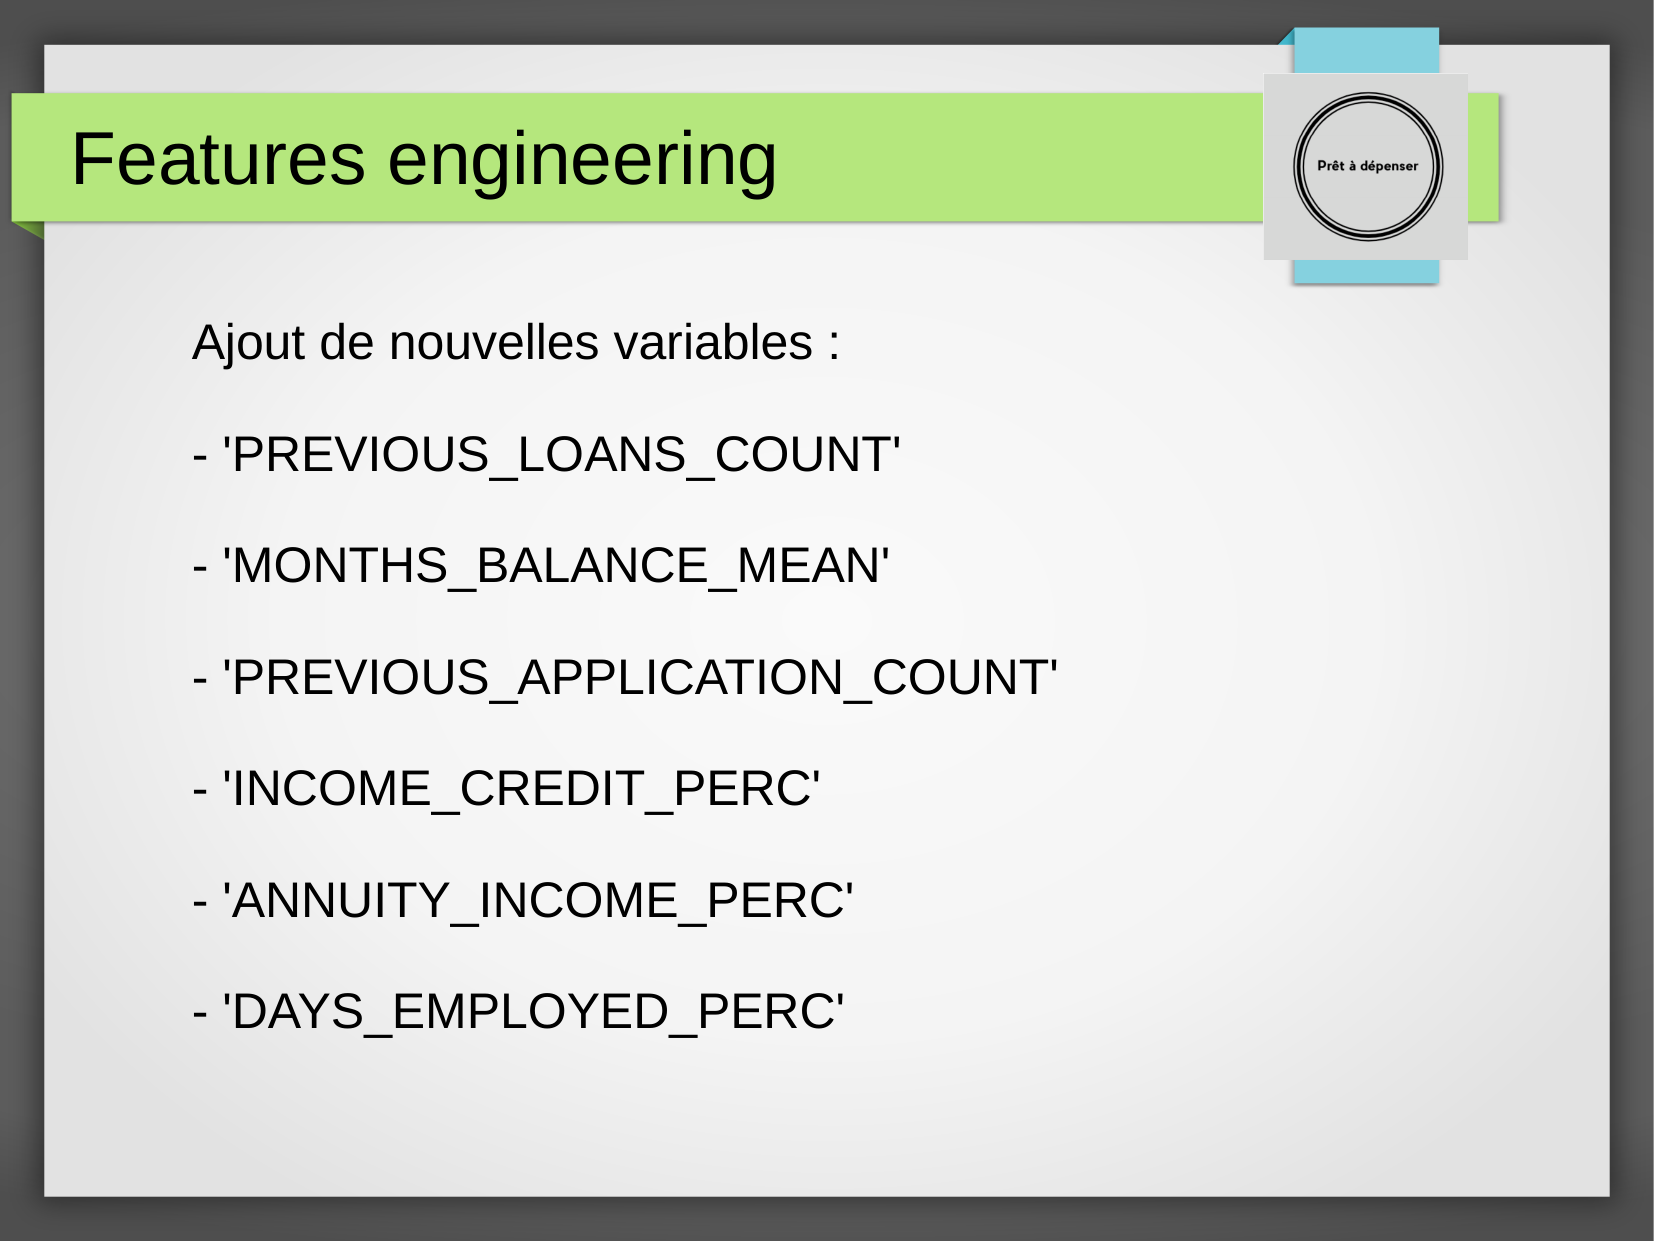

# Features engineering
Ajout de nouvelles variables :
- 'PREVIOUS_LOANS_COUNT'
- 'MONTHS_BALANCE_MEAN'
- 'PREVIOUS_APPLICATION_COUNT'
- 'INCOME_CREDIT_PERC'
- 'ANNUITY_INCOME_PERC'
- 'DAYS_EMPLOYED_PERC'